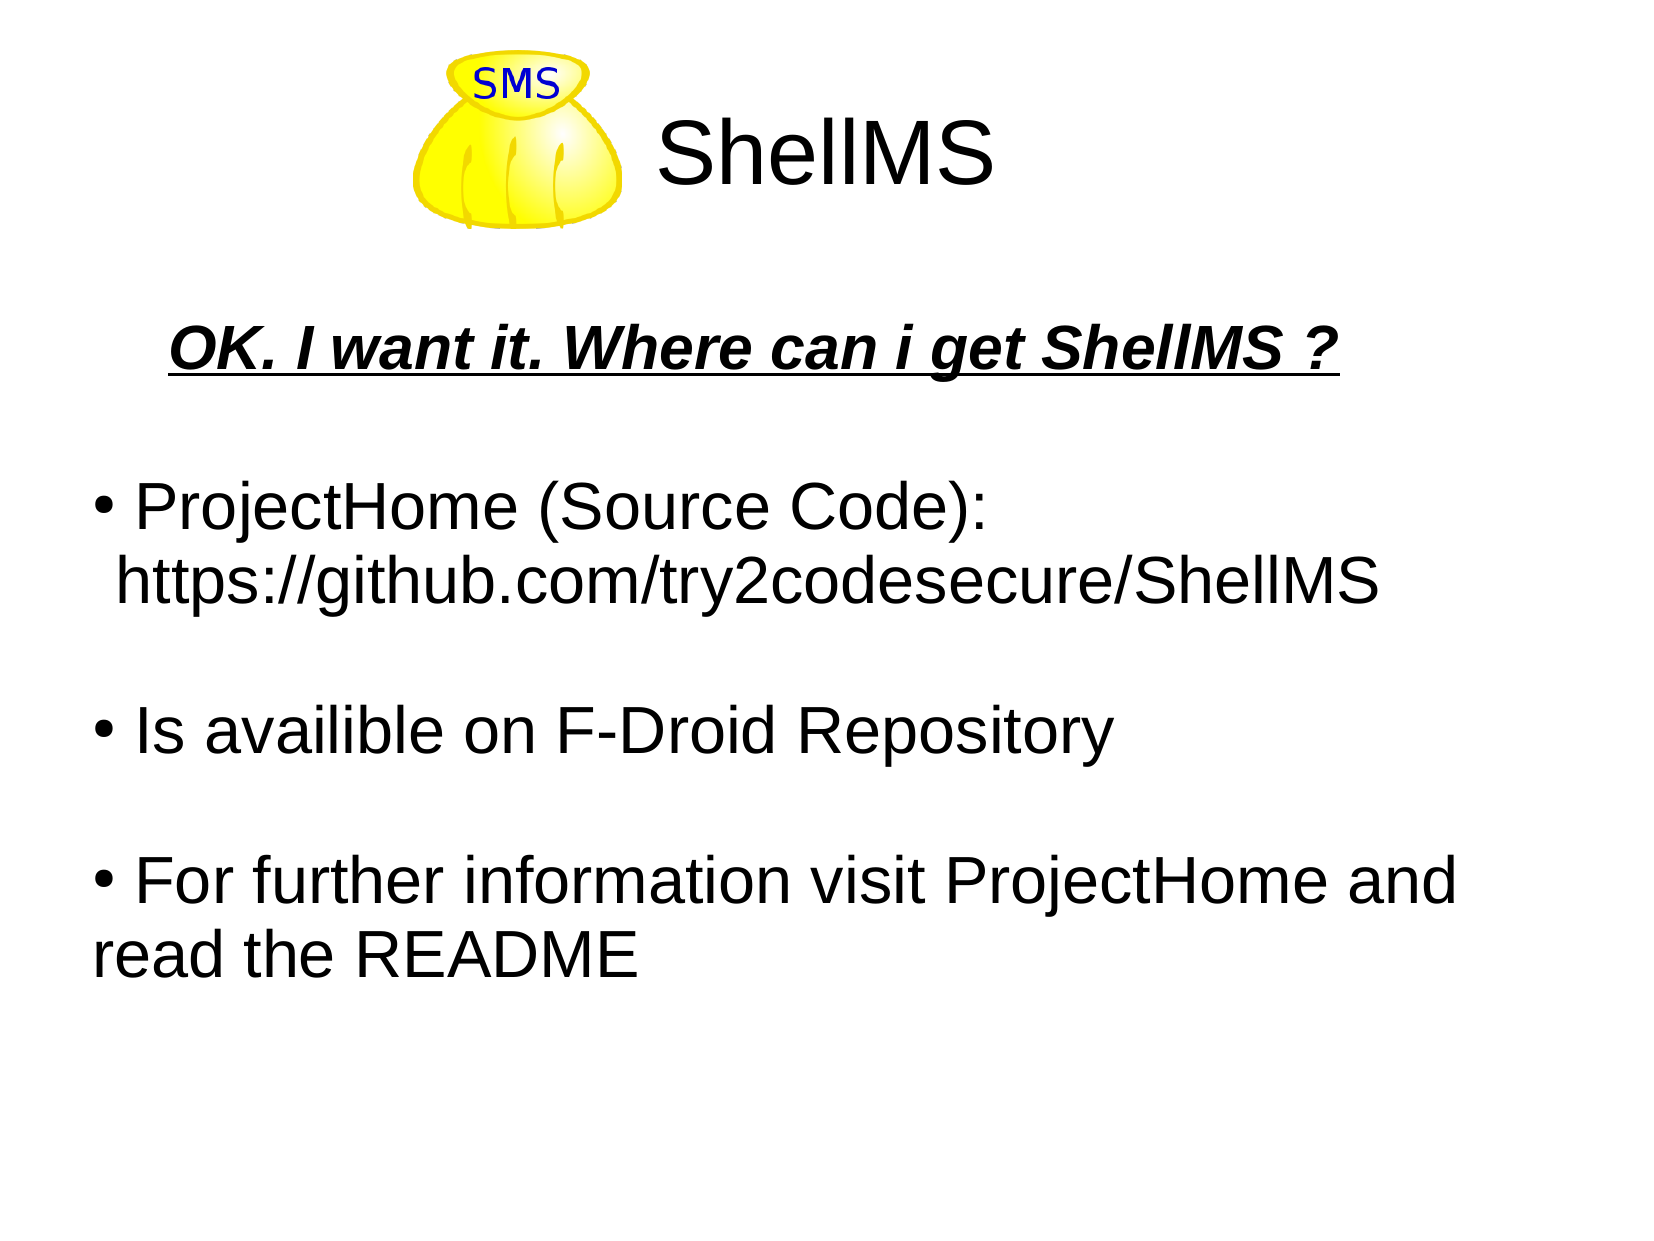

# ShellMS
OK. I want it. Where can i get ShellMS ?
 ProjectHome (Source Code):
https://github.com/try2codesecure/ShellMS
 Is availible on F-Droid Repository
 For further information visit ProjectHome and read the README